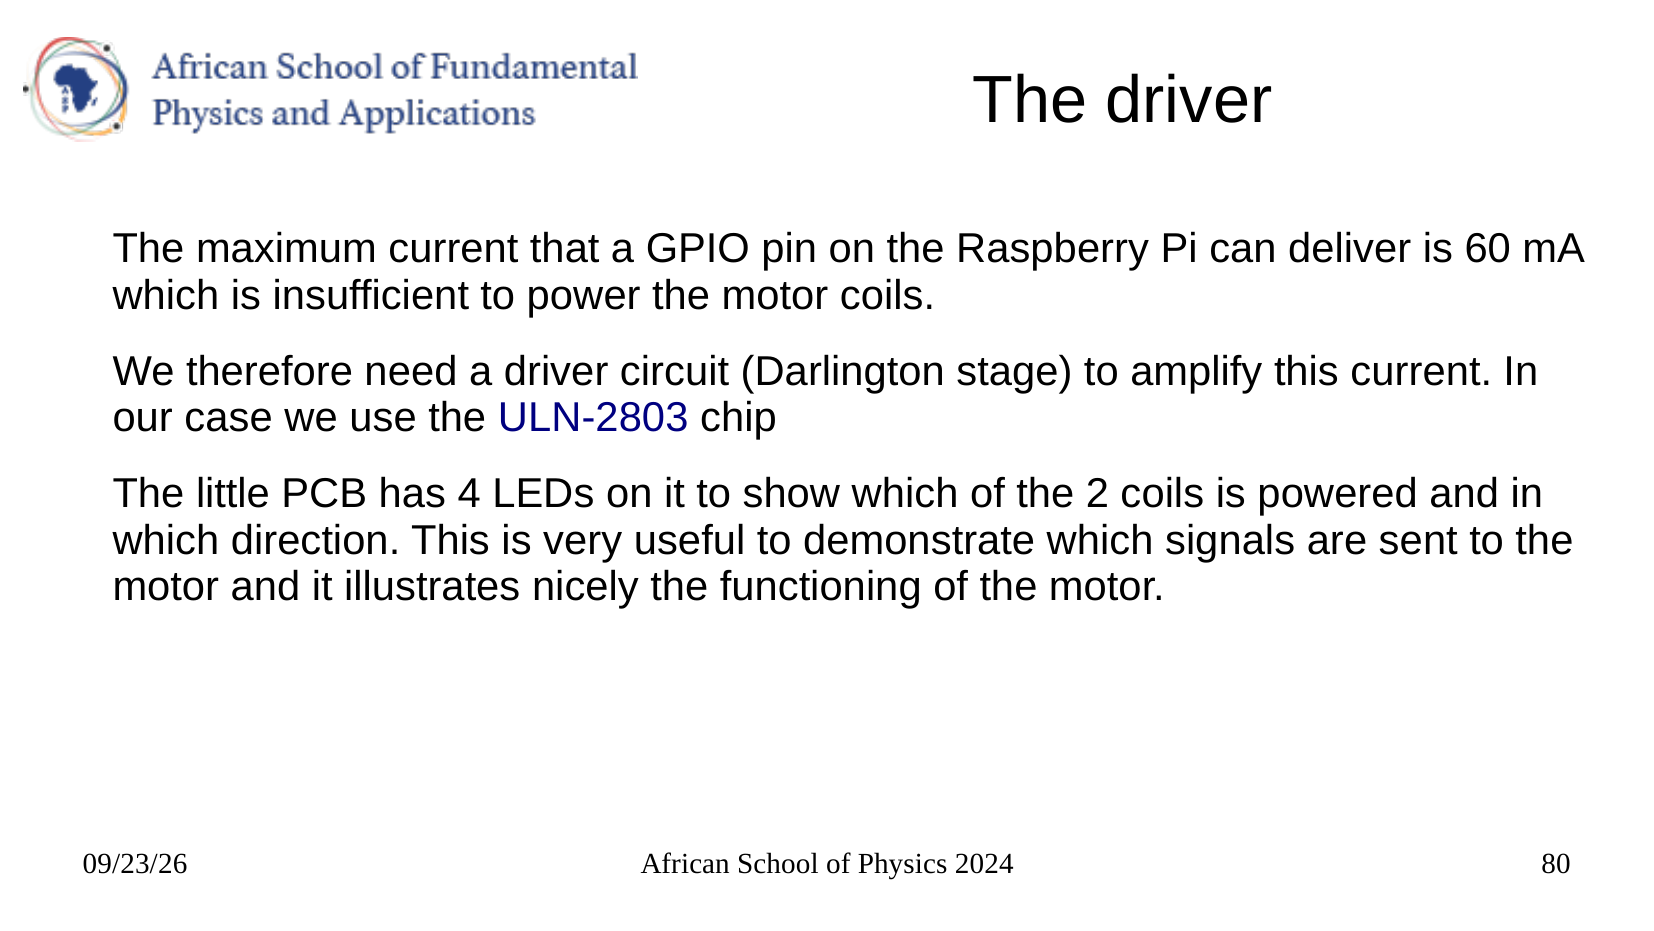

# The driver
The maximum current that a GPIO pin on the Raspberry Pi can deliver is 60 mA which is insufficient to power the motor coils.
We therefore need a driver circuit (Darlington stage) to amplify this current. In our case we use the ULN-2803 chip
The little PCB has 4 LEDs on it to show which of the 2 coils is powered and in which direction. This is very useful to demonstrate which signals are sent to the motor and it illustrates nicely the functioning of the motor.
African School of Physics 2024
80